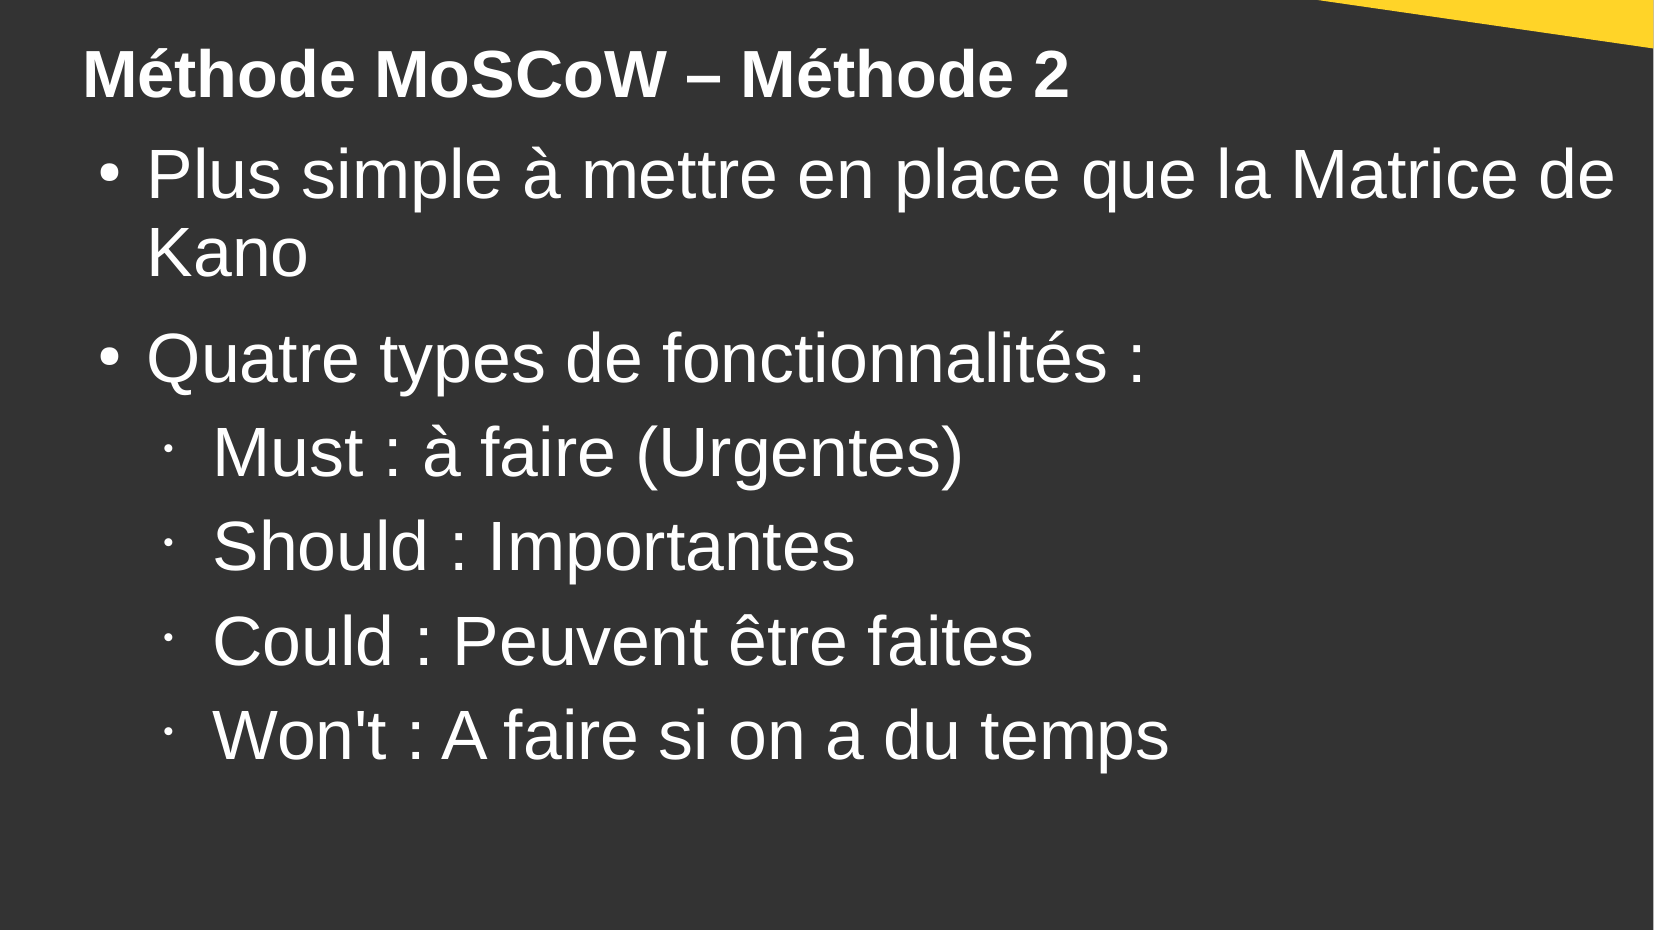

# Méthode MoSCoW – Méthode 2
Plus simple à mettre en place que la Matrice de Kano
Quatre types de fonctionnalités :
Must : à faire (Urgentes)
Should : Importantes
Could : Peuvent être faites
Won't : A faire si on a du temps